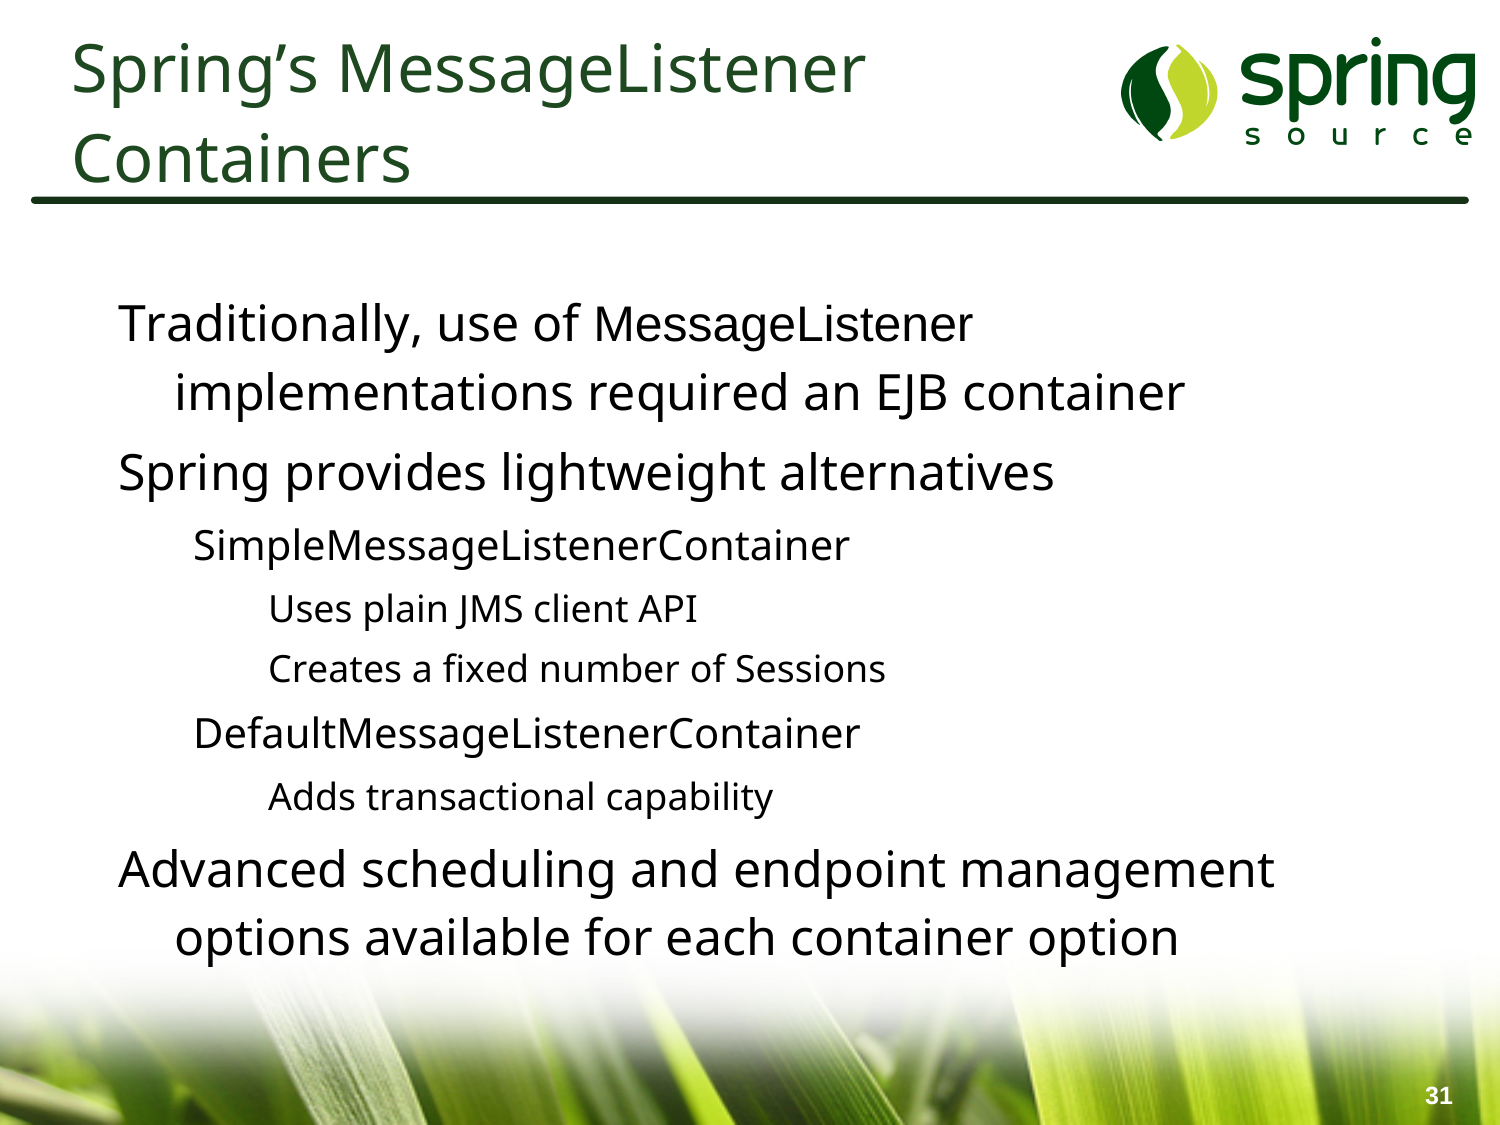

# Spring’s MessageListener Containers
Traditionally, use of MessageListener implementations required an EJB container
Spring provides lightweight alternatives
SimpleMessageListenerContainer
Uses plain JMS client API
Creates a fixed number of Sessions
DefaultMessageListenerContainer
Adds transactional capability
Advanced scheduling and endpoint management options available for each container option